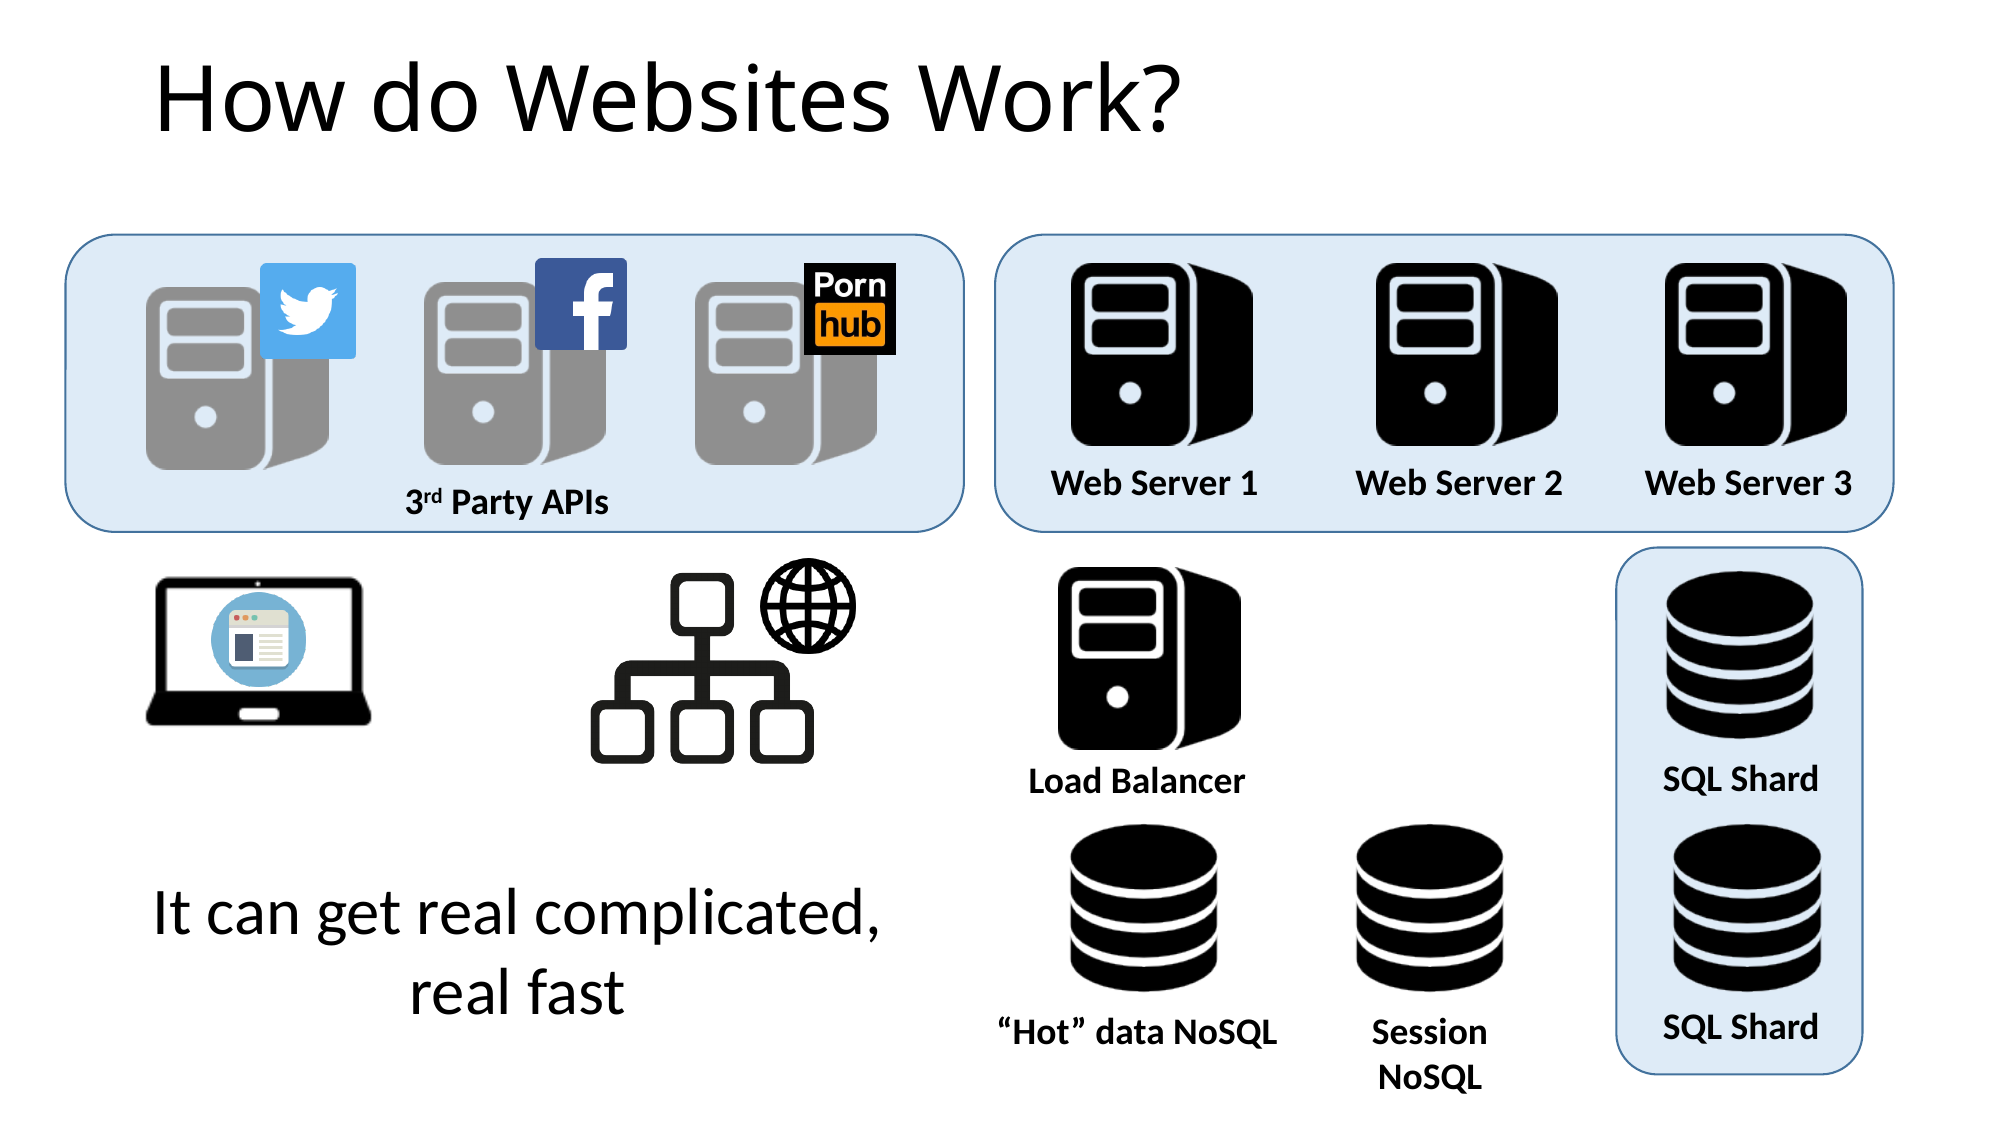

# How do Websites Work?
3rd Party APIs
Web Server 1
Web Server 2
Web Server 3
SQL Shard
Load Balancer
“Hot” data NoSQL
Session NoSQL
It can get real complicated, real fast
SQL Shard